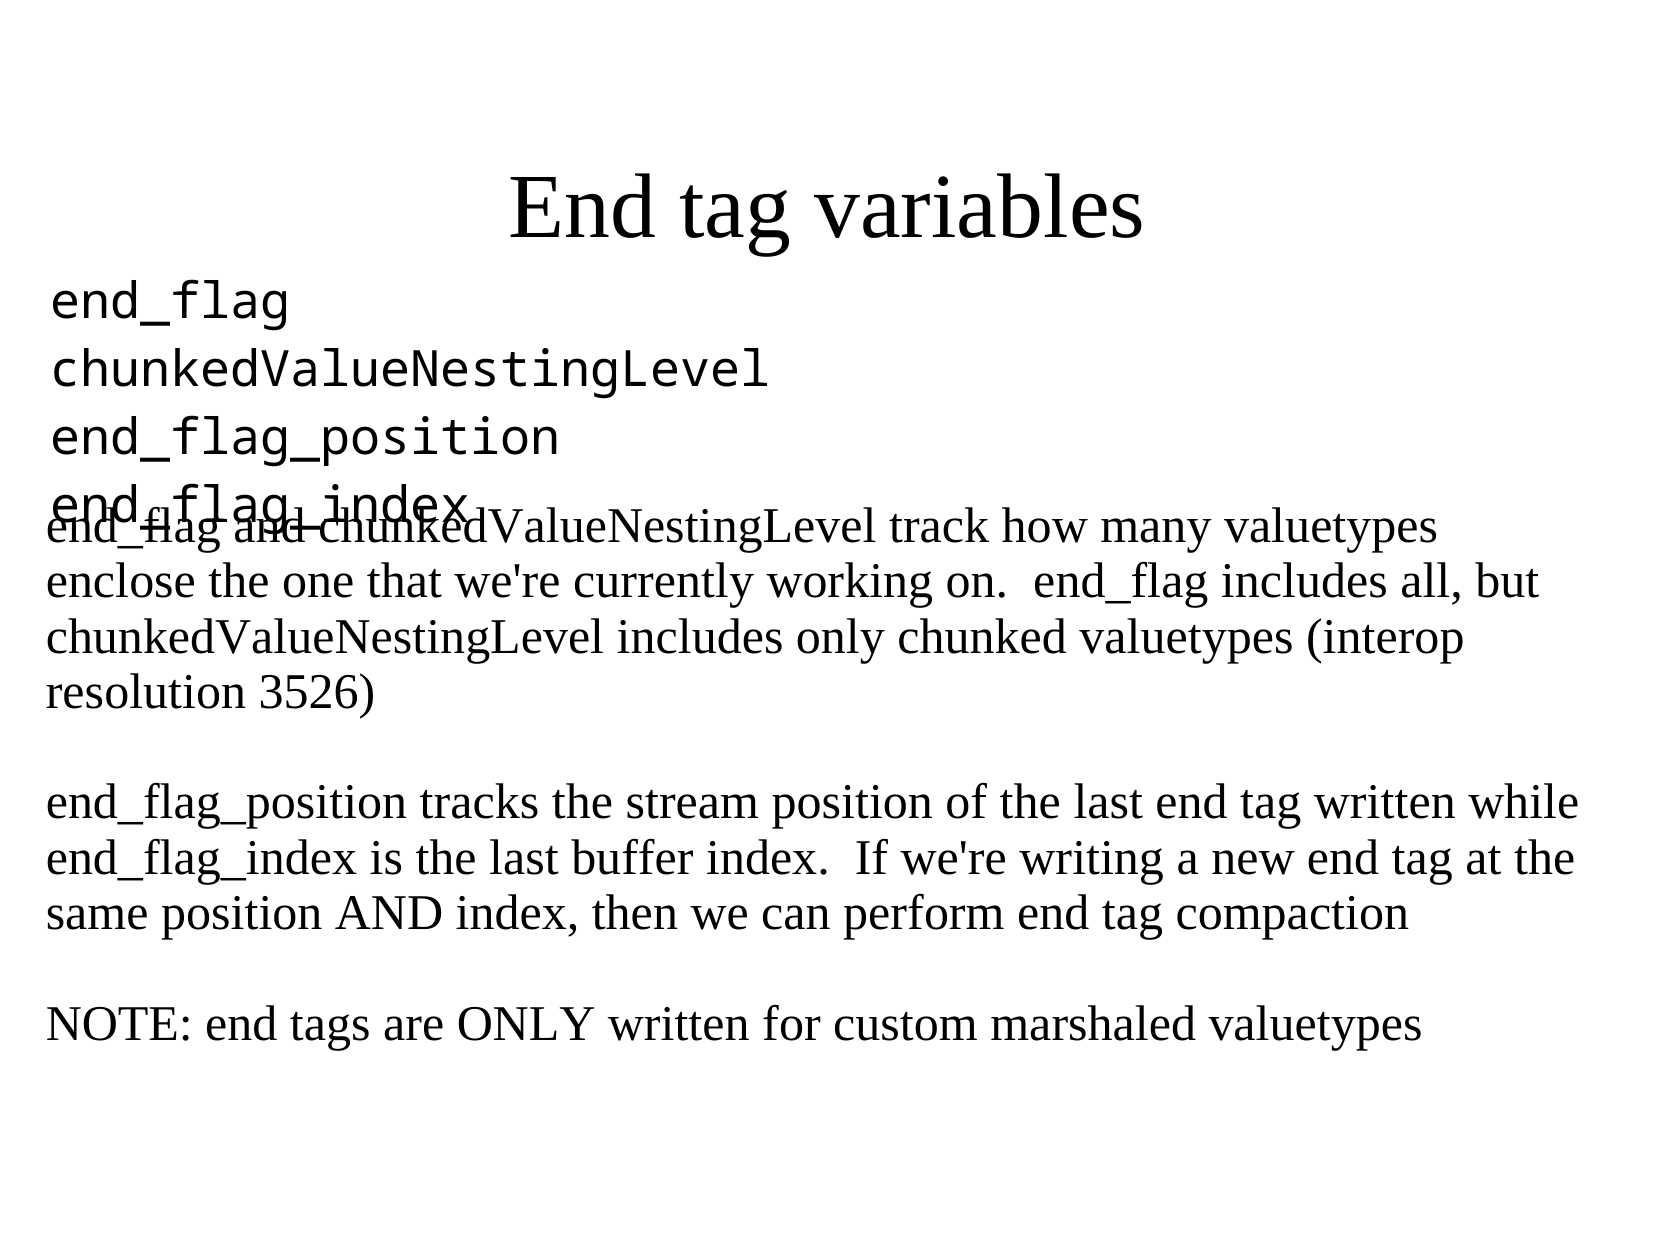

# End tag variables
end_flag
chunkedValueNestingLevel
end_flag_position
end_flag_index
end_flag and chunkedValueNestingLevel track how many valuetypes enclose the one that we're currently working on. end_flag includes all, but chunkedValueNestingLevel includes only chunked valuetypes (interop resolution 3526)
end_flag_position tracks the stream position of the last end tag written while end_flag_index is the last buffer index. If we're writing a new end tag at the same position AND index, then we can perform end tag compaction
NOTE: end tags are ONLY written for custom marshaled valuetypes